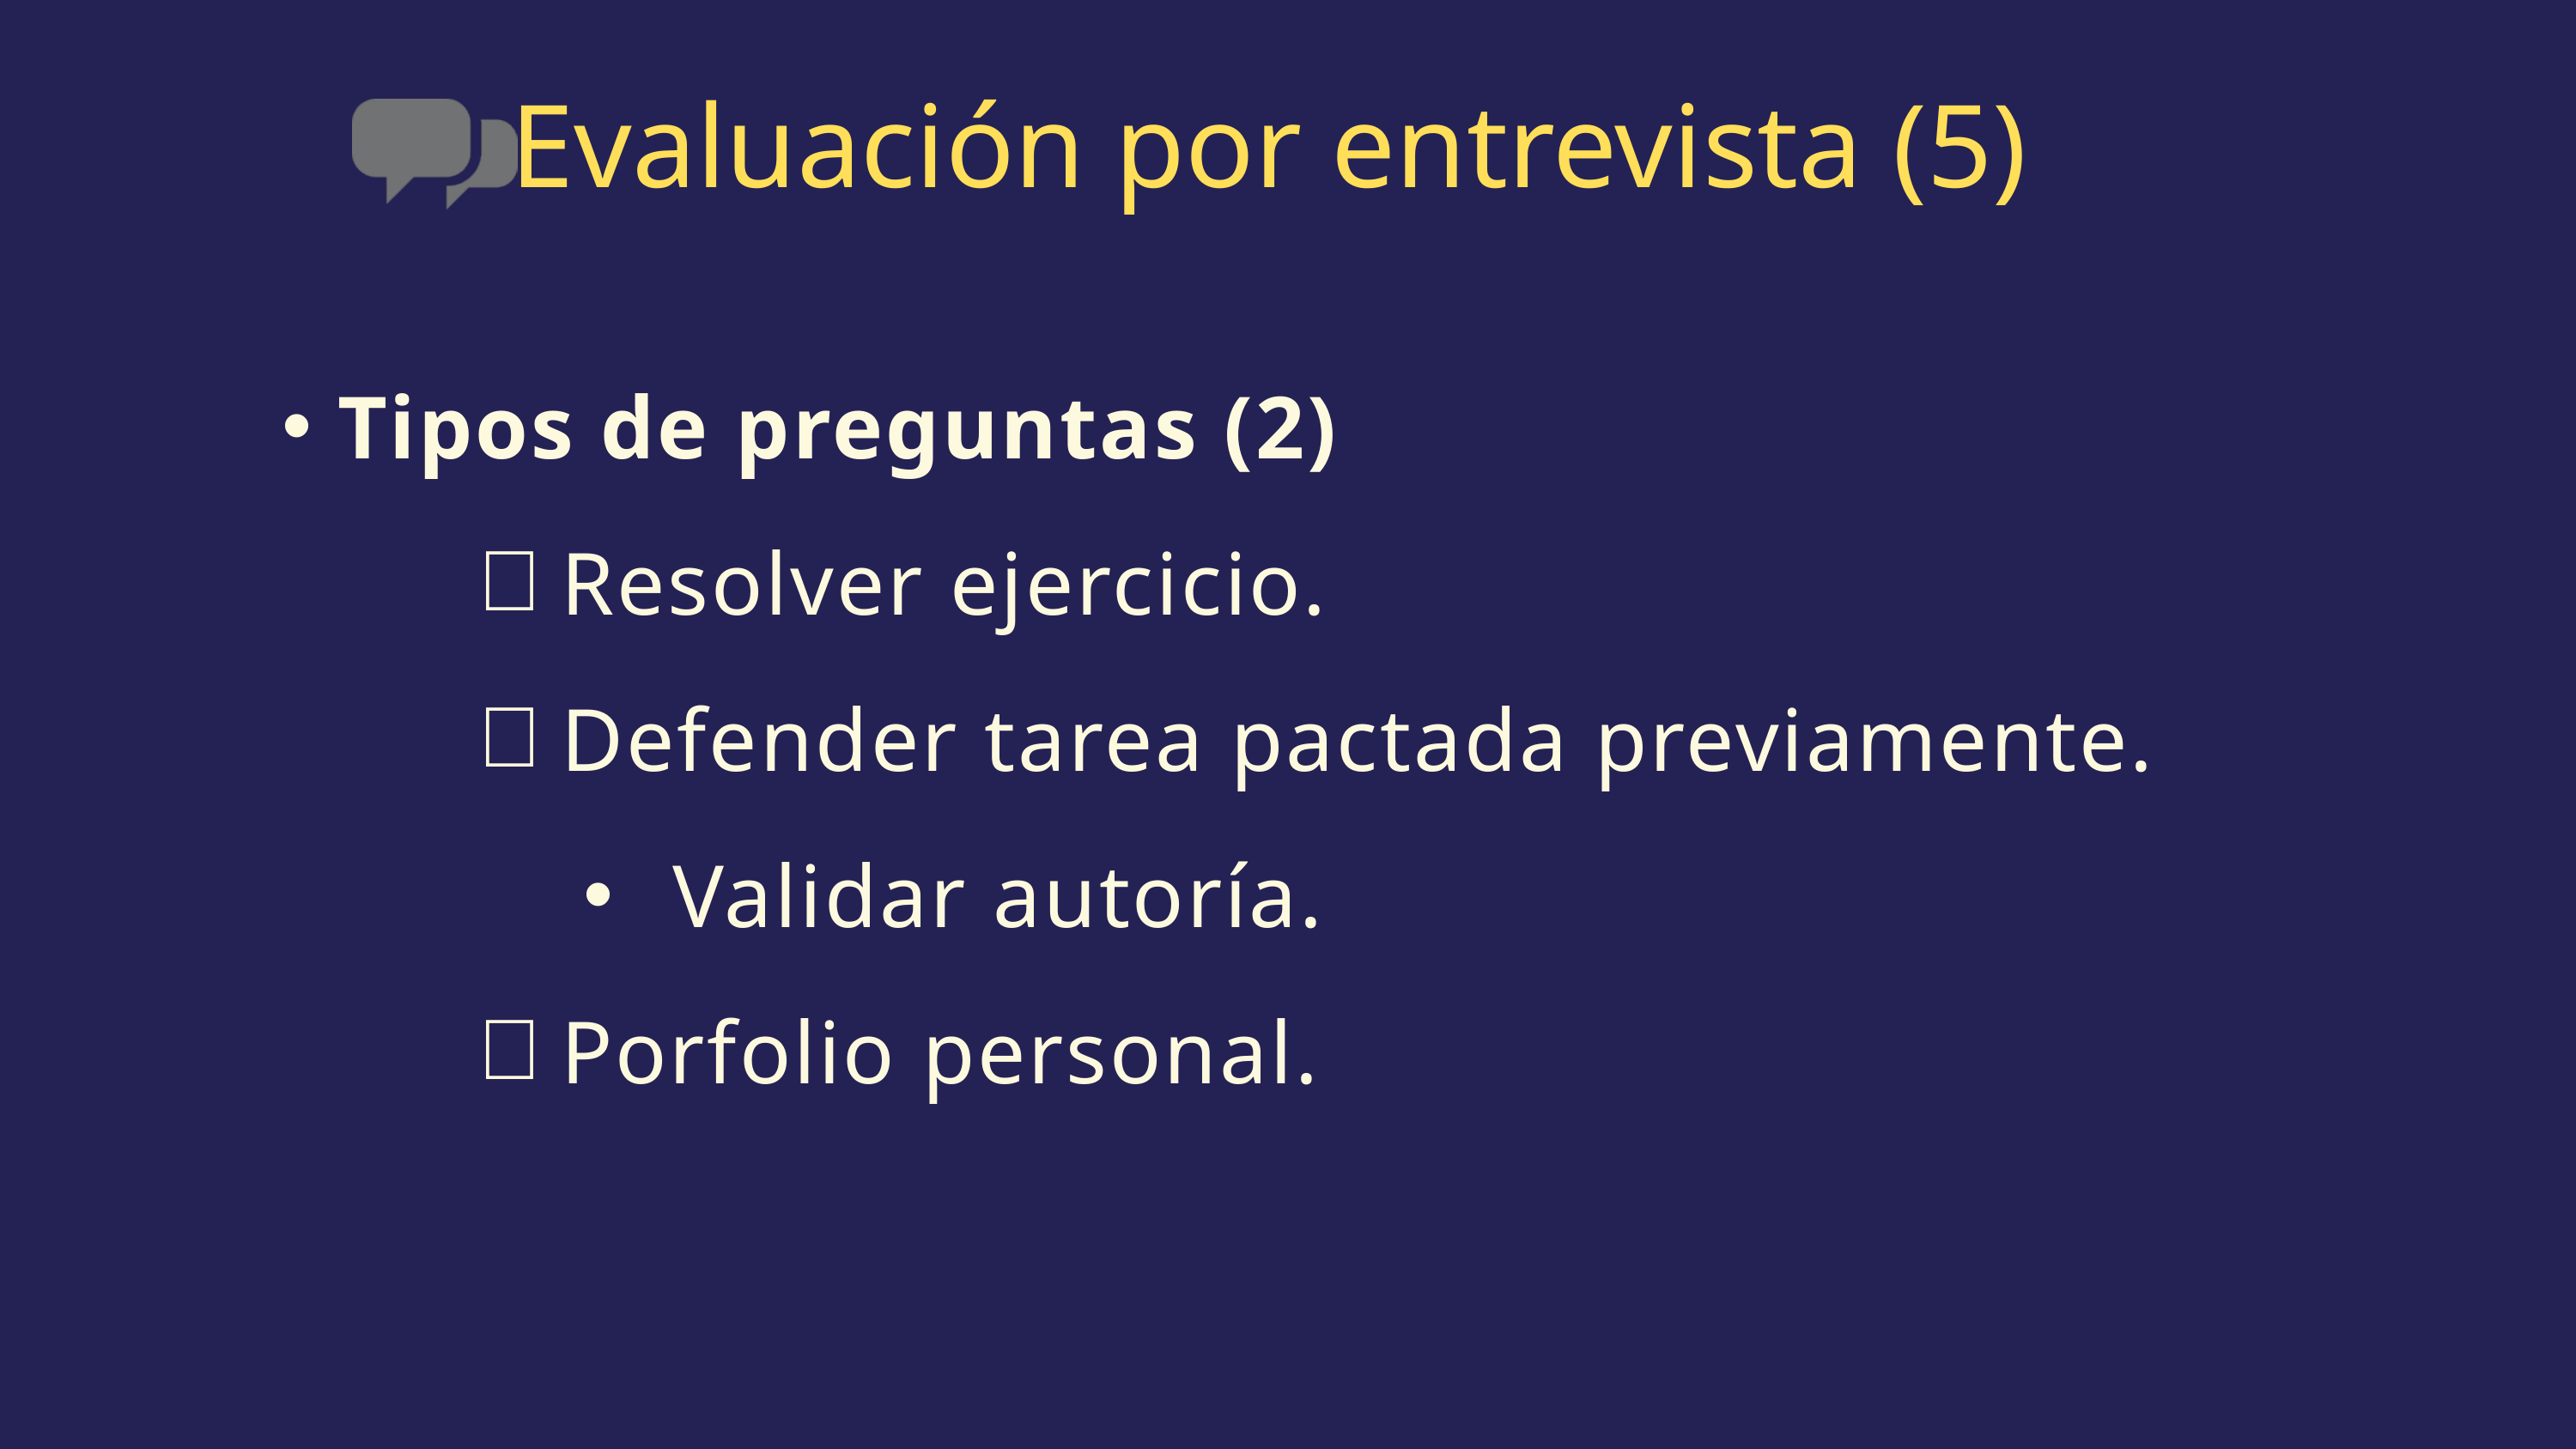

Evaluación por entrevista (5)
Tipos de preguntas (2)
Resolver ejercicio.
Defender tarea pactada previamente.
Validar autoría.
Porfolio personal.